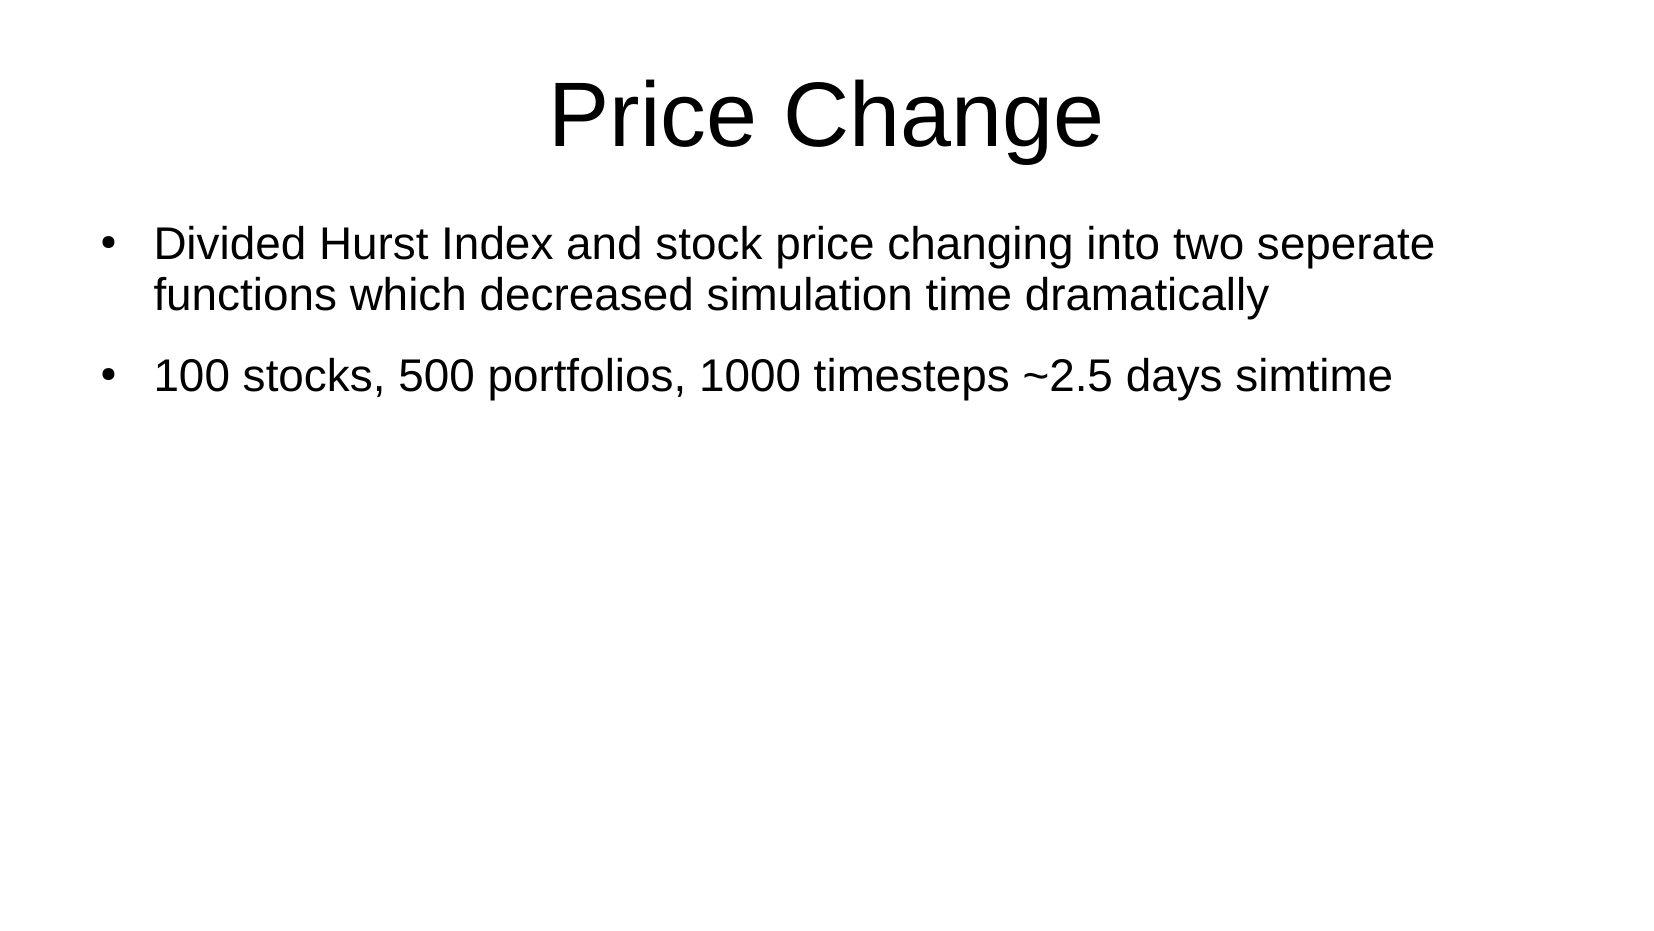

# Price Change
Divided Hurst Index and stock price changing into two seperate functions which decreased simulation time dramatically
100 stocks, 500 portfolios, 1000 timesteps ~2.5 days simtime